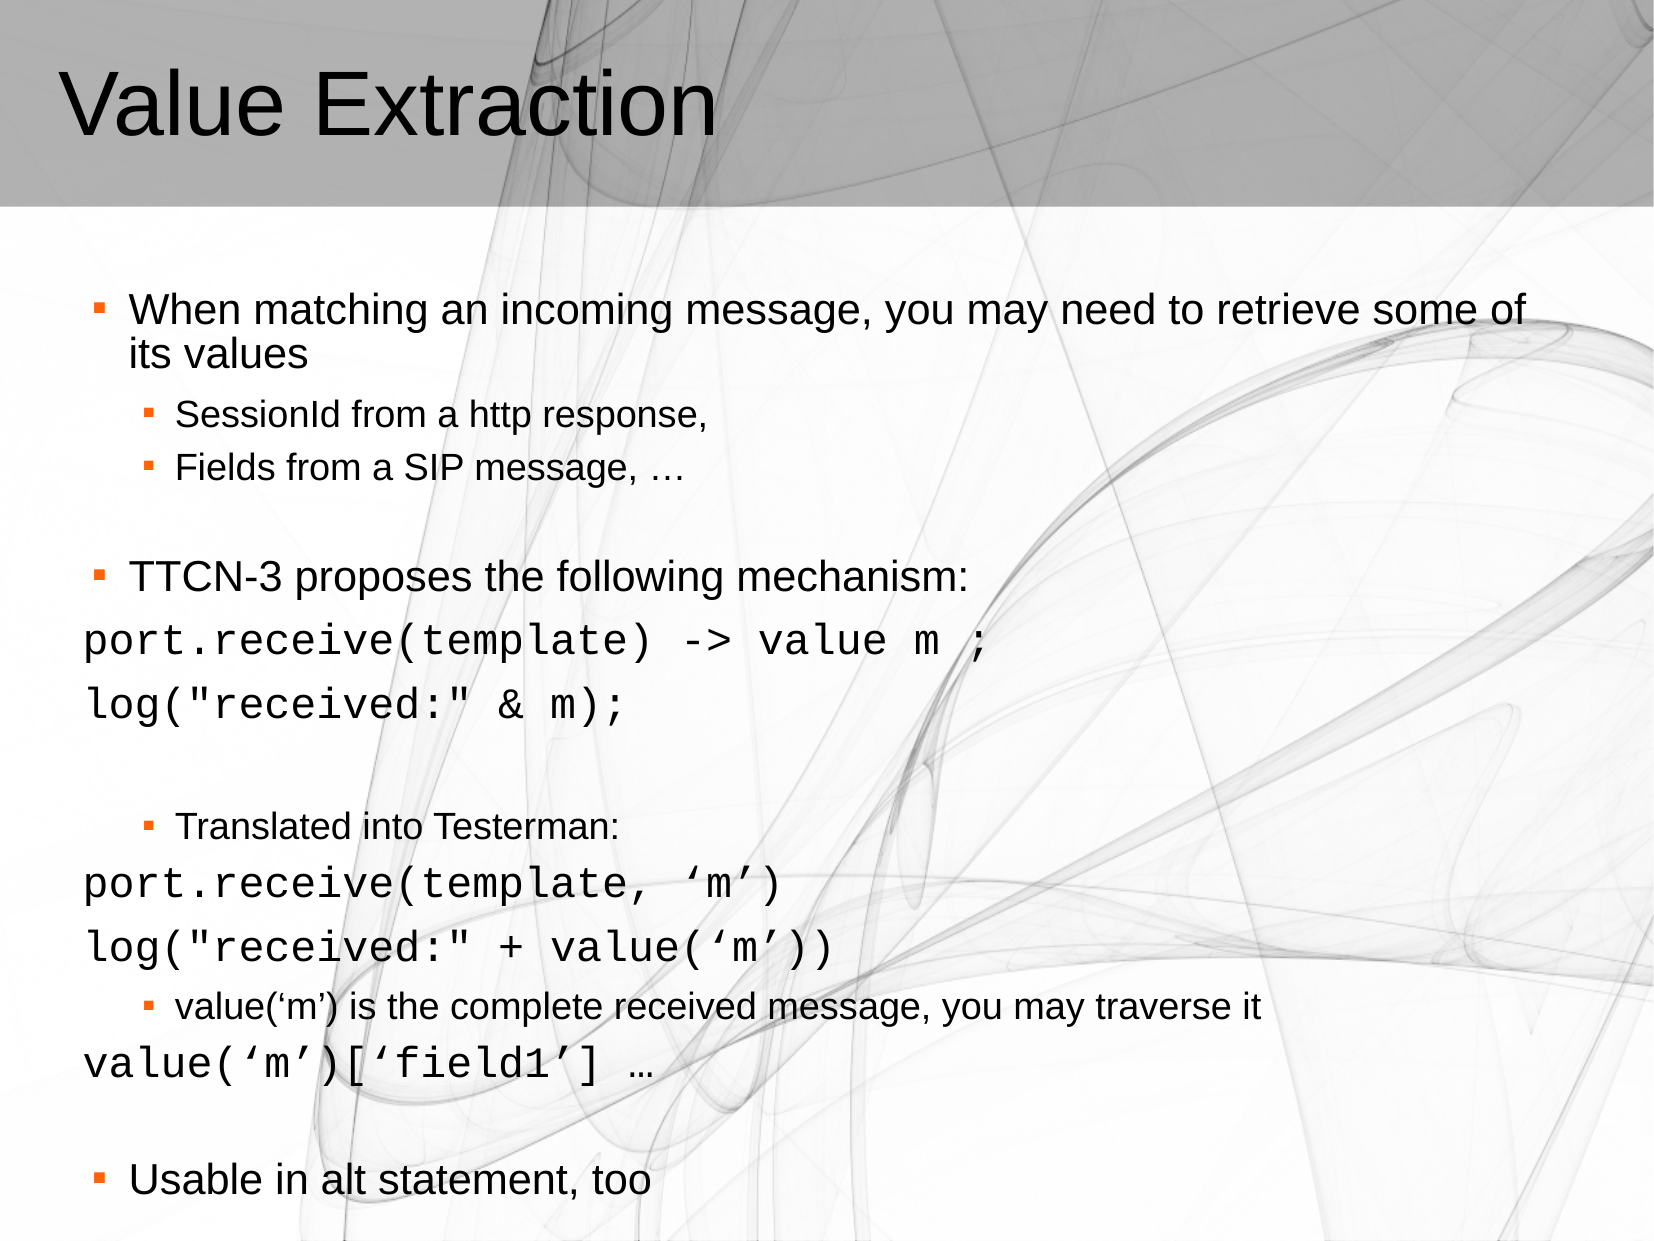

# Value Extraction
When matching an incoming message, you may need to retrieve some of its values
SessionId from a http response,
Fields from a SIP message, …
TTCN-3 proposes the following mechanism:
port.receive(template) -> value m ;
log("received:" & m);
Translated into Testerman:
port.receive(template, ‘m’)
log("received:" + value(‘m’))
value(‘m’) is the complete received message, you may traverse it
value(‘m’)[‘field1’] …
Usable in alt statement, too